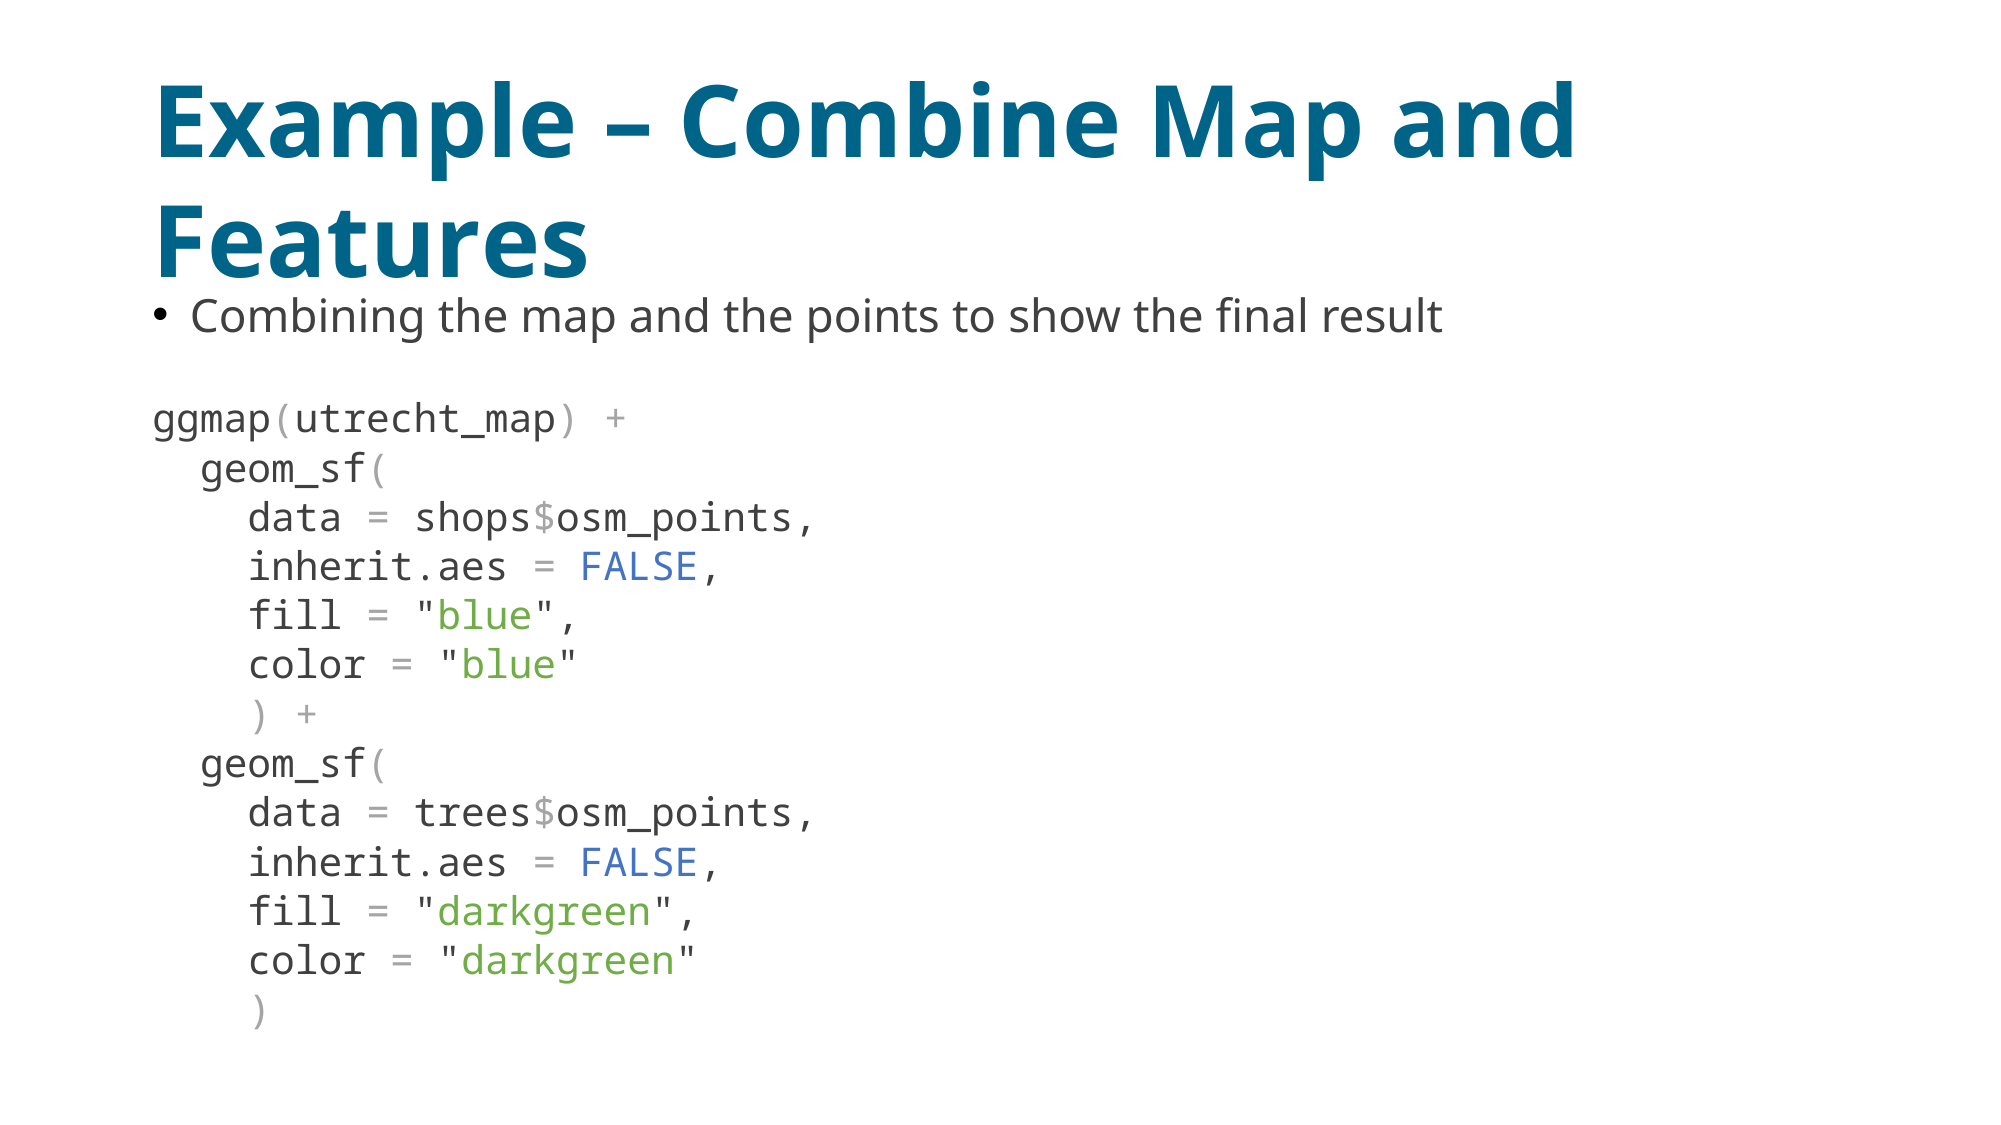

# Example – Combine Map and Features
Combining the map and the points to show the final result
ggmap(utrecht_map) +
 geom_sf(
 data = shops$osm_points,
 inherit.aes = FALSE,
 fill = "blue",
 color = "blue"
 ) +
 geom_sf(
 data = trees$osm_points,
 inherit.aes = FALSE,
 fill = "darkgreen",
 color = "darkgreen"
 )